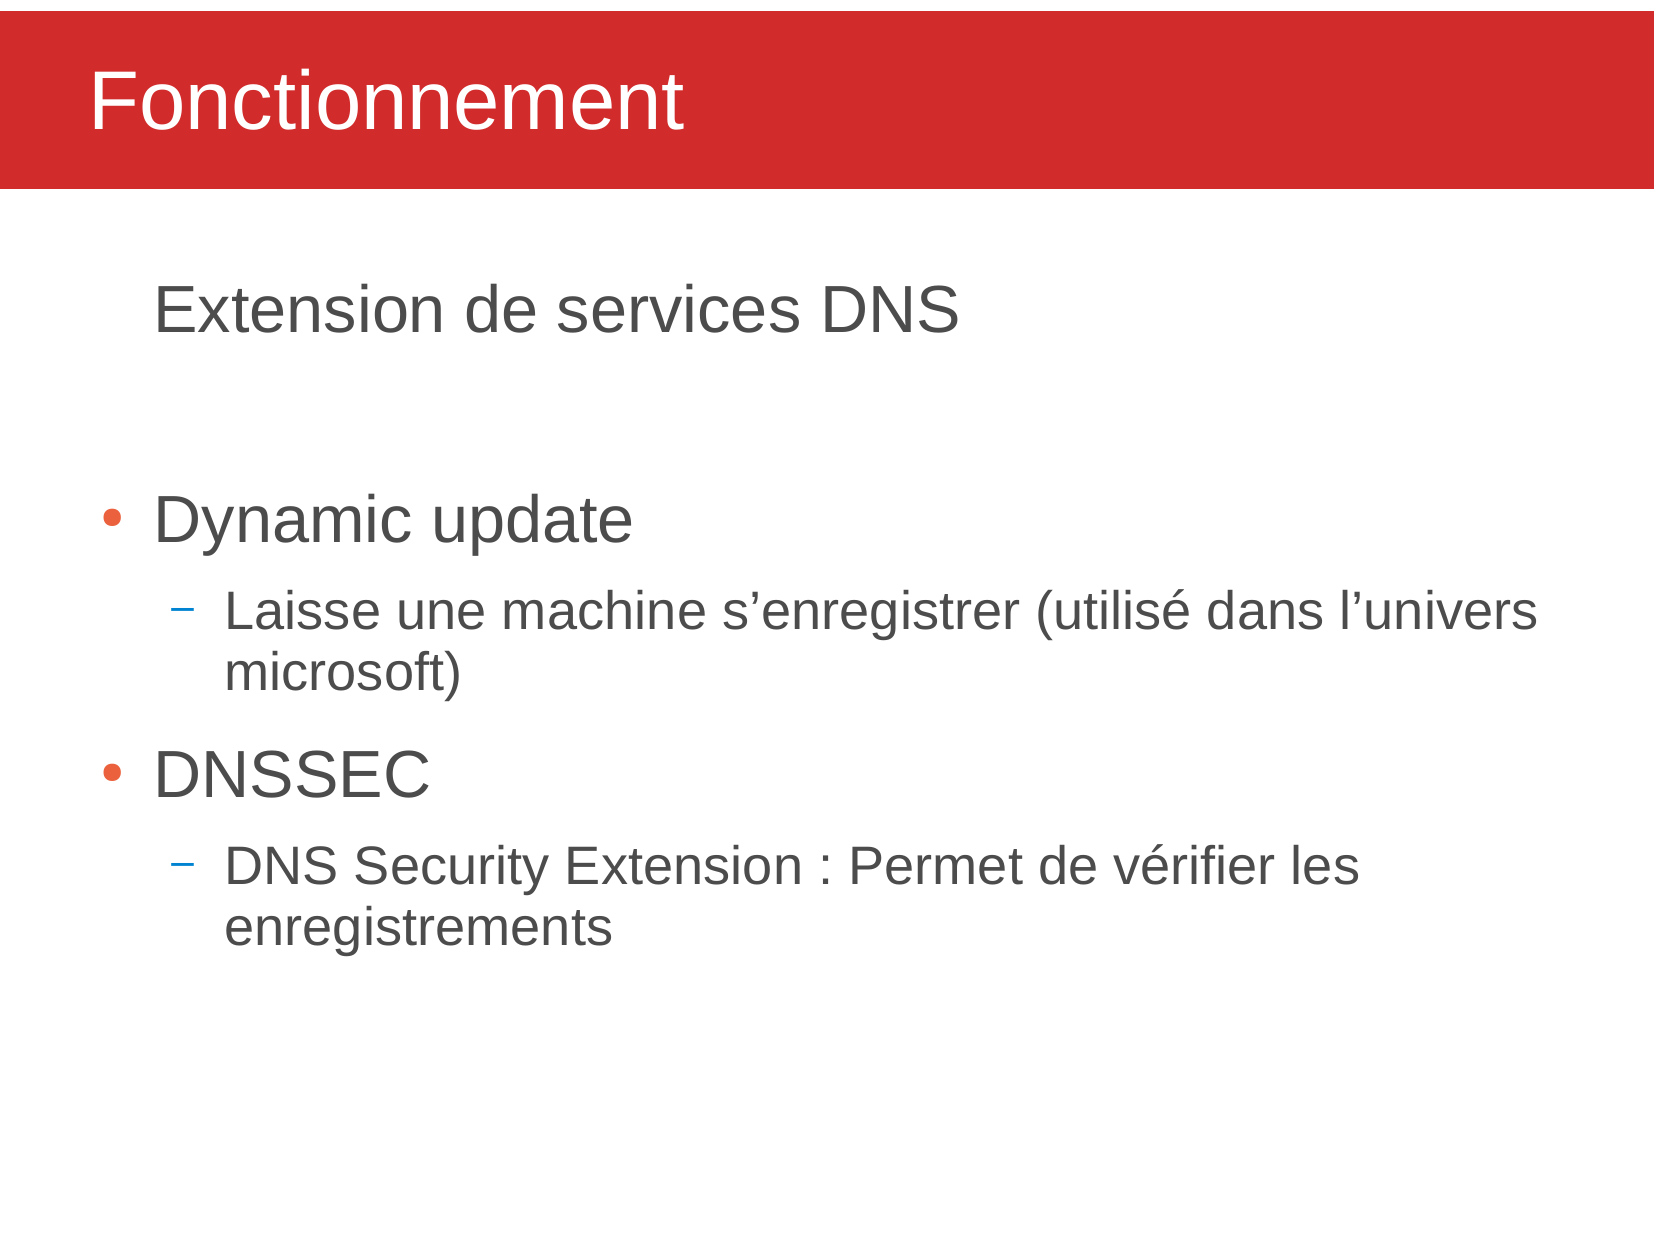

# Fonctionnement
Extension de services DNS
Dynamic update
Laisse une machine s’enregistrer (utilisé dans l’univers microsoft)
DNSSEC
DNS Security Extension : Permet de vérifier les enregistrements